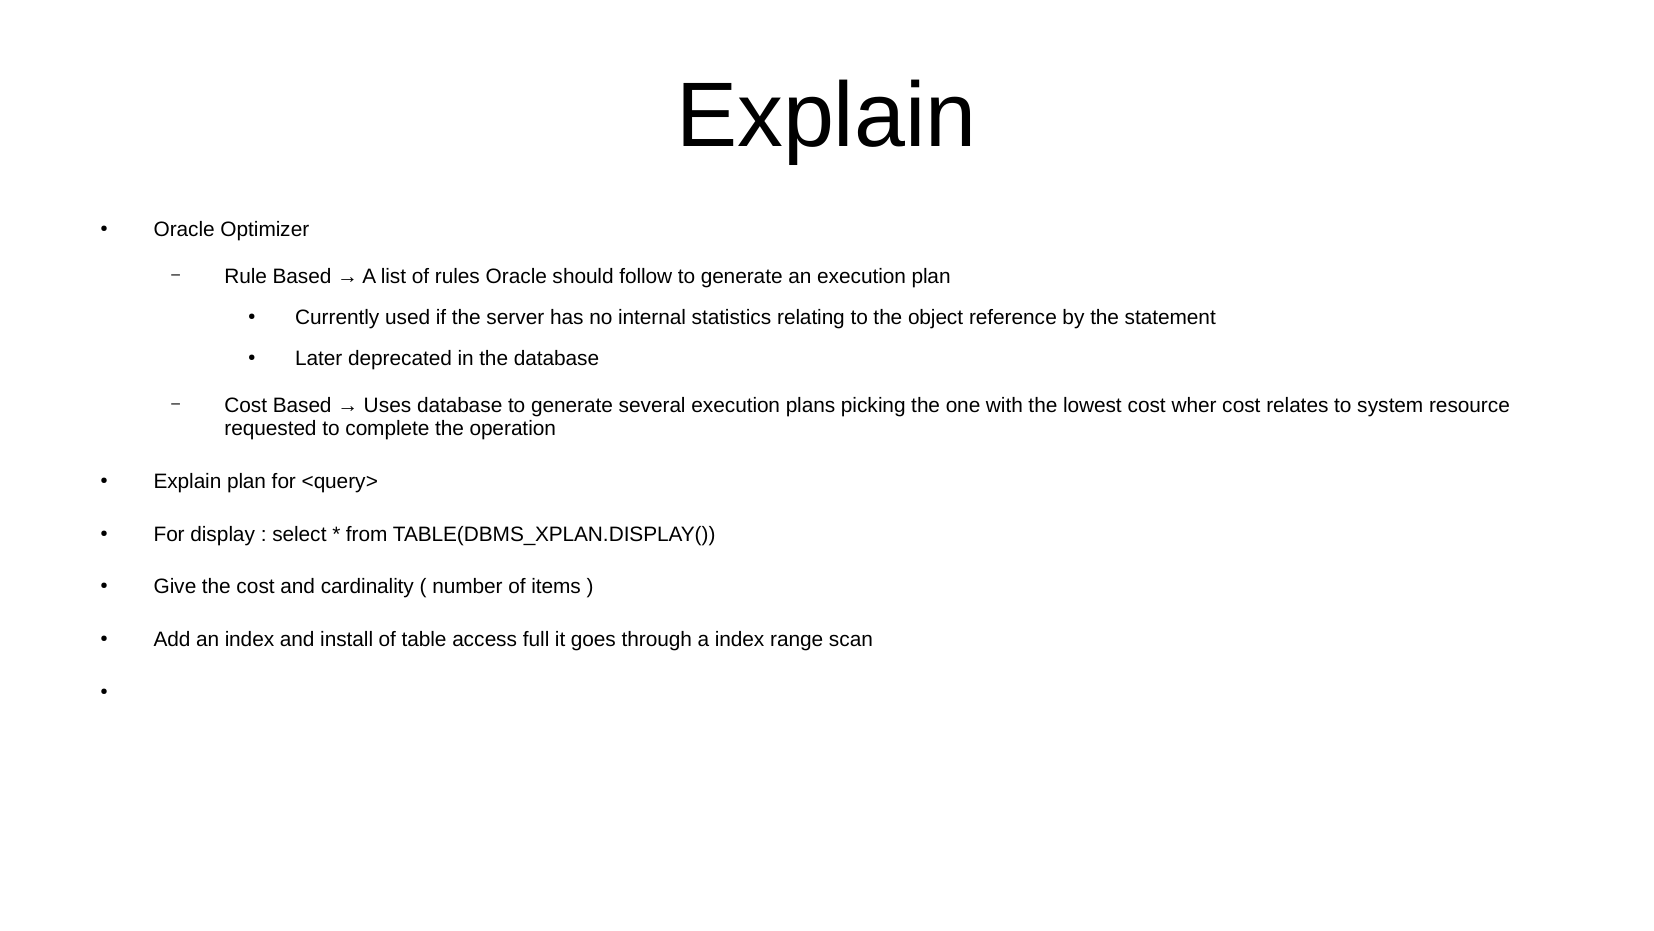

# Explain
Oracle Optimizer
Rule Based → A list of rules Oracle should follow to generate an execution plan
Currently used if the server has no internal statistics relating to the object reference by the statement
Later deprecated in the database
Cost Based → Uses database to generate several execution plans picking the one with the lowest cost wher cost relates to system resource requested to complete the operation
Explain plan for <query>
For display : select * from TABLE(DBMS_XPLAN.DISPLAY())
Give the cost and cardinality ( number of items )
Add an index and install of table access full it goes through a index range scan